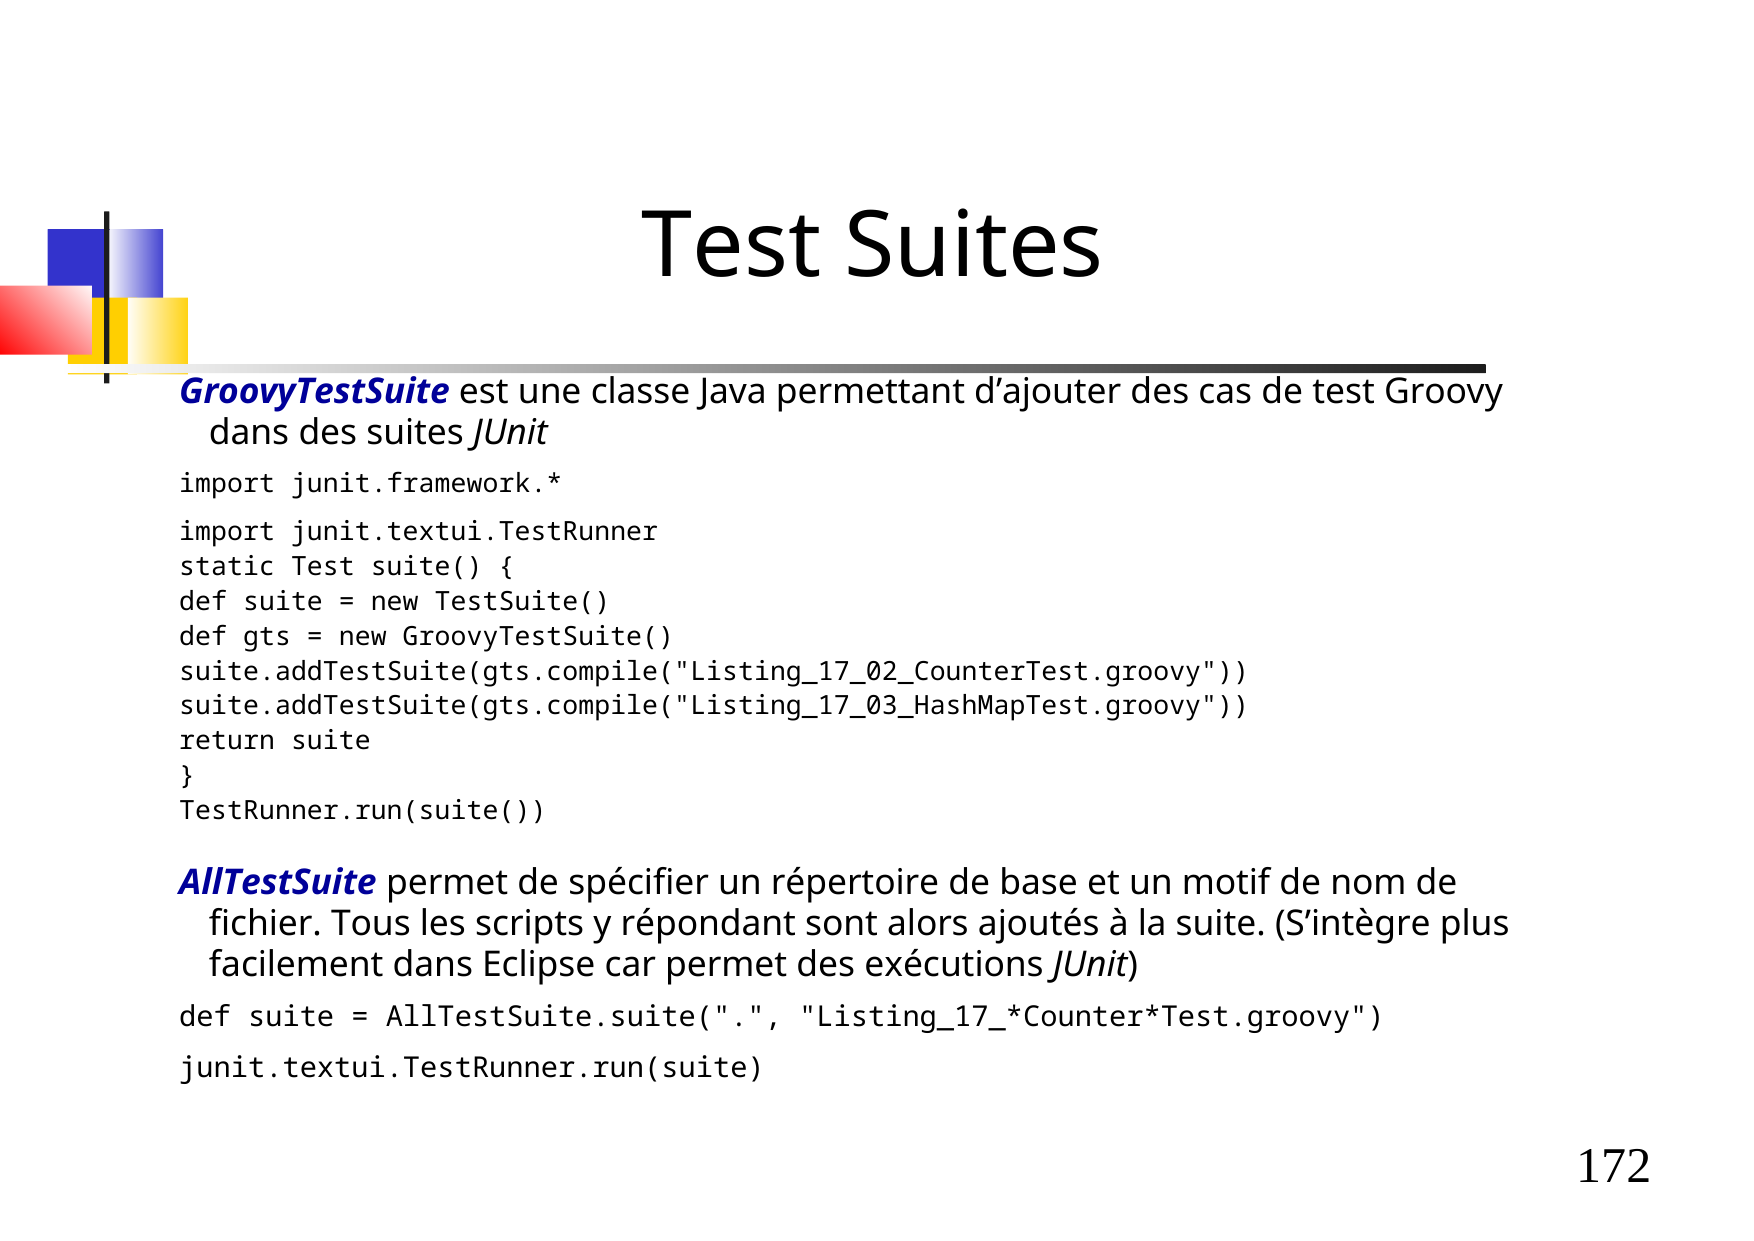

# Test Suites
GroovyTestSuite est une classe Java permettant d’ajouter des cas de test Groovy dans des suites JUnit
import junit.framework.*
import junit.textui.TestRunner
static Test suite() {
def suite = new TestSuite()
def gts = new GroovyTestSuite()
suite.addTestSuite(gts.compile("Listing_17_02_CounterTest.groovy"))
suite.addTestSuite(gts.compile("Listing_17_03_HashMapTest.groovy"))
return suite
}
TestRunner.run(suite())
AllTestSuite permet de spécifier un répertoire de base et un motif de nom de fichier. Tous les scripts y répondant sont alors ajoutés à la suite. (S’intègre plus facilement dans Eclipse car permet des exécutions JUnit)
def suite = AllTestSuite.suite(".", "Listing_17_*Counter*Test.groovy")
junit.textui.TestRunner.run(suite)